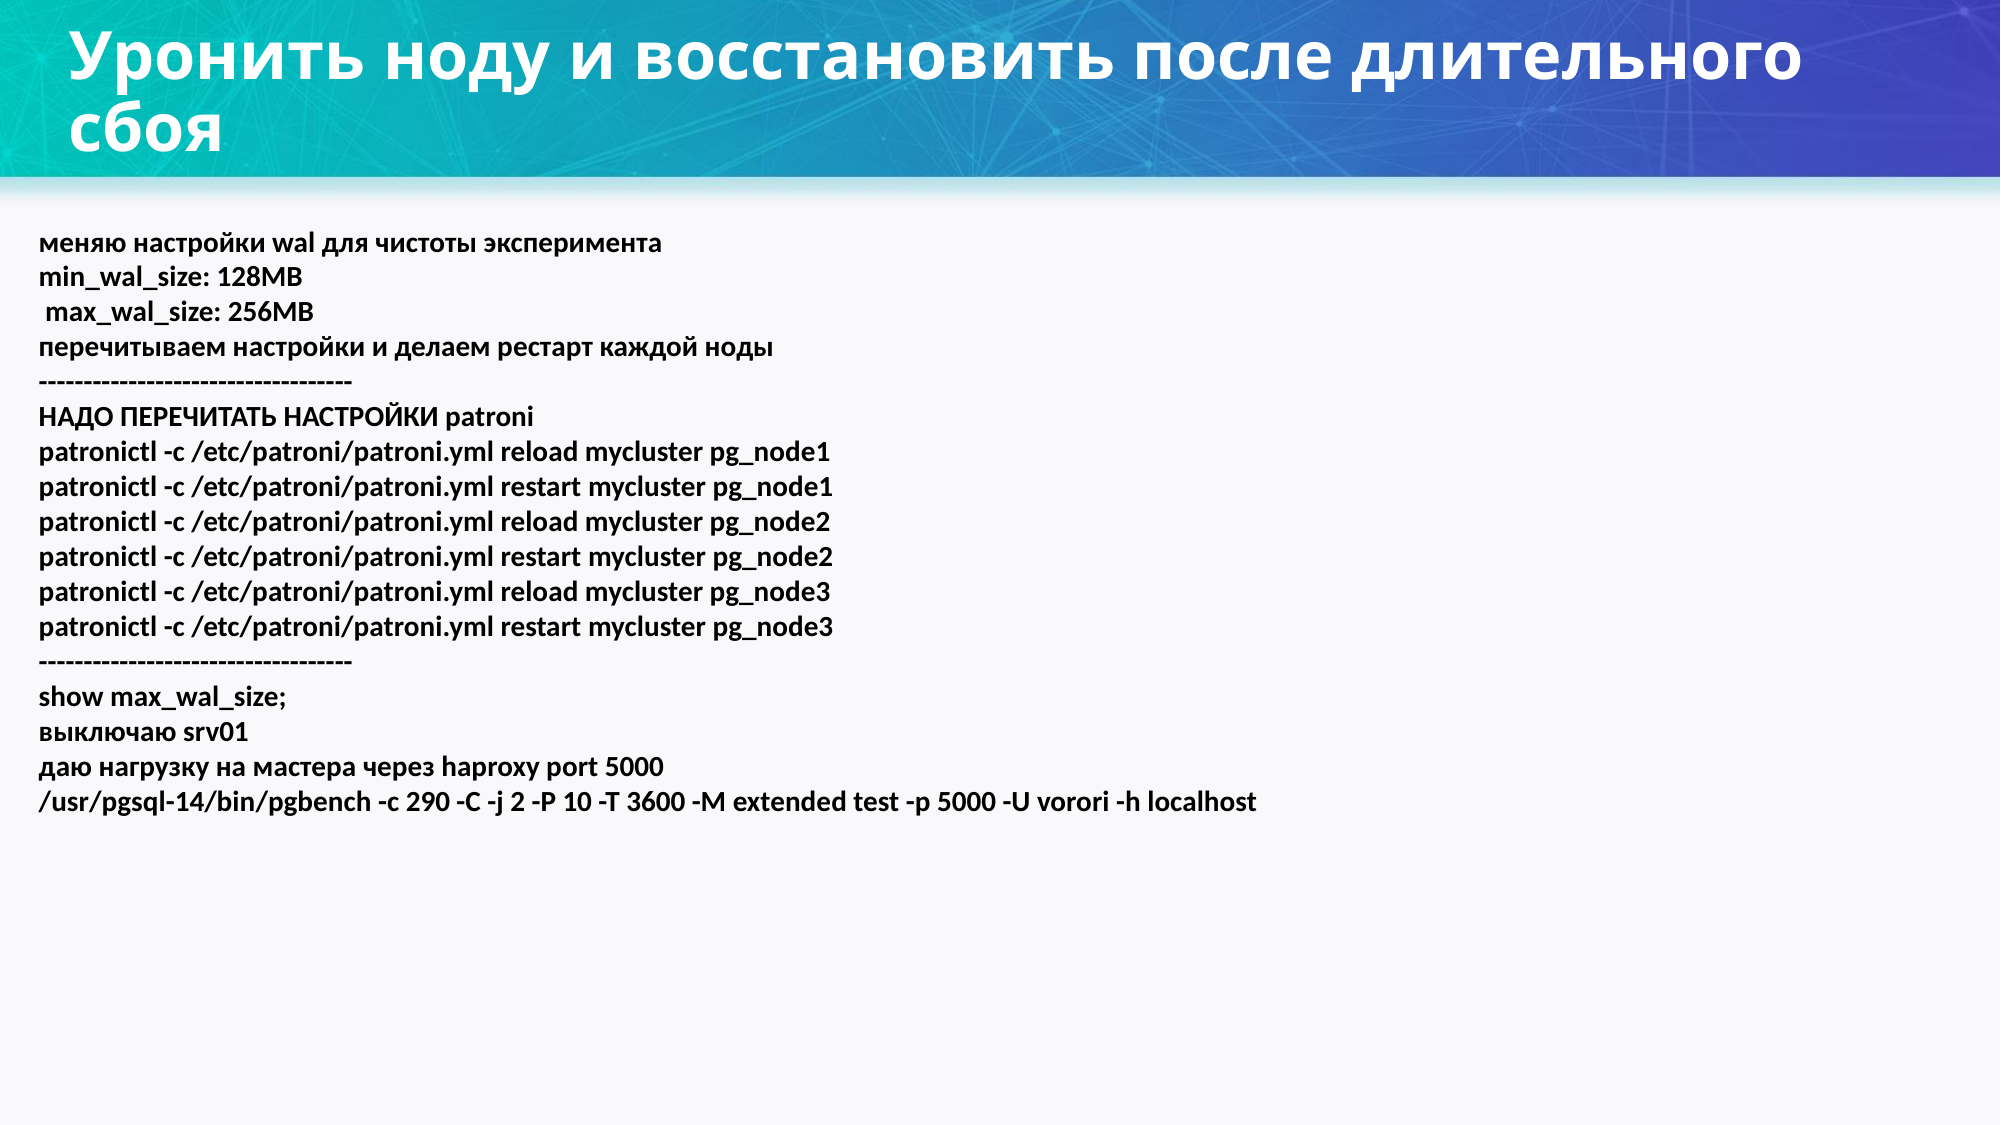

Уронить ноду и восстановить после длительного сбоя
меняю настройки wal для чистоты эксперимента
min_wal_size: 128MB
 max_wal_size: 256MB
перечитываем настройки и делаем рестарт каждой ноды
-----------------------------------
НАДО ПЕРЕЧИТАТЬ НАСТРОЙКИ patroni
patronictl -c /etc/patroni/patroni.yml reload mycluster pg_node1
patronictl -c /etc/patroni/patroni.yml restart mycluster pg_node1
patronictl -c /etc/patroni/patroni.yml reload mycluster pg_node2
patronictl -c /etc/patroni/patroni.yml restart mycluster pg_node2
patronictl -c /etc/patroni/patroni.yml reload mycluster pg_node3
patronictl -c /etc/patroni/patroni.yml restart mycluster pg_node3
-----------------------------------
show max_wal_size;
выключаю srv01
даю нагрузку на мастера через haproxy port 5000
/usr/pgsql-14/bin/pgbench -c 290 -C -j 2 -P 10 -T 3600 -M extended test -p 5000 -U vorori -h localhost